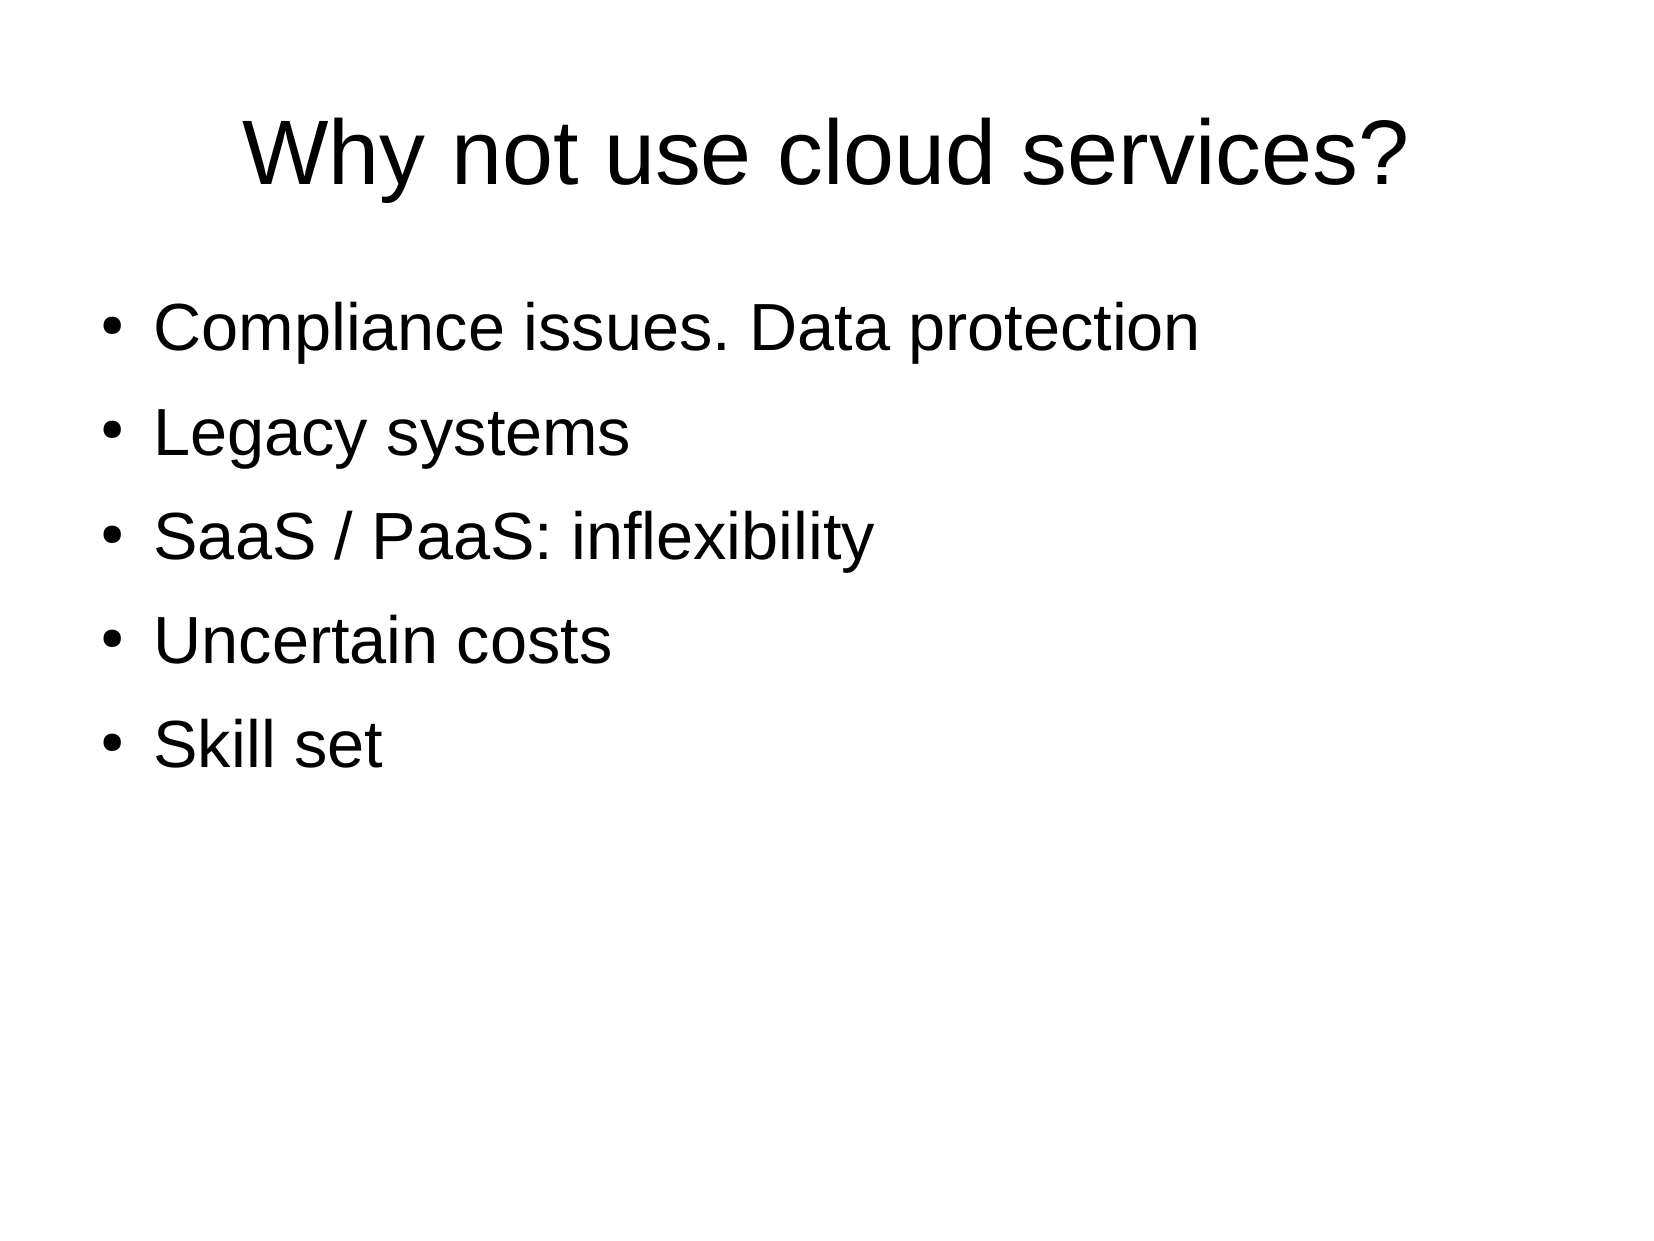

# Why not use cloud services?
Compliance issues. Data protection
Legacy systems
SaaS / PaaS: inflexibility
Uncertain costs
Skill set